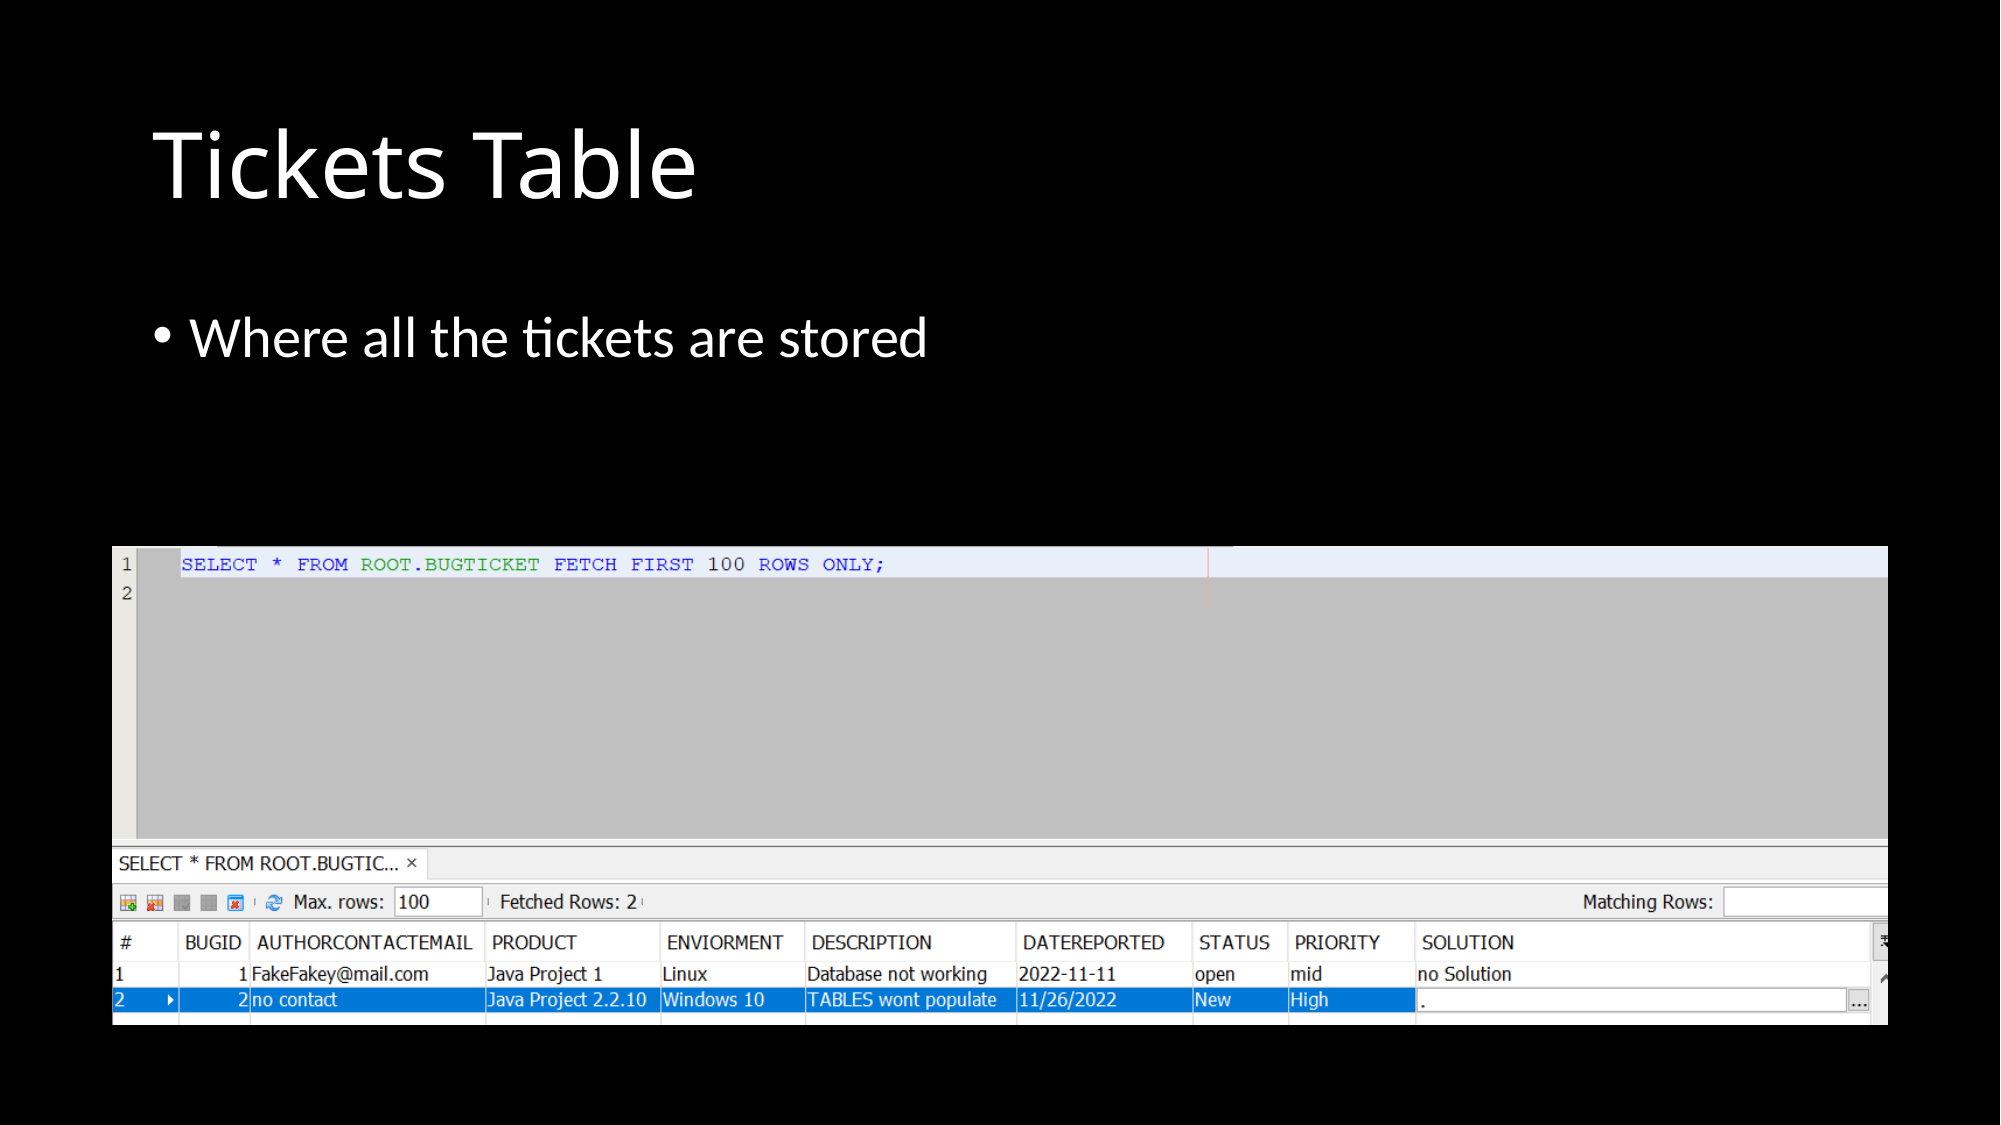

# Tickets Table
Where all the tickets are stored